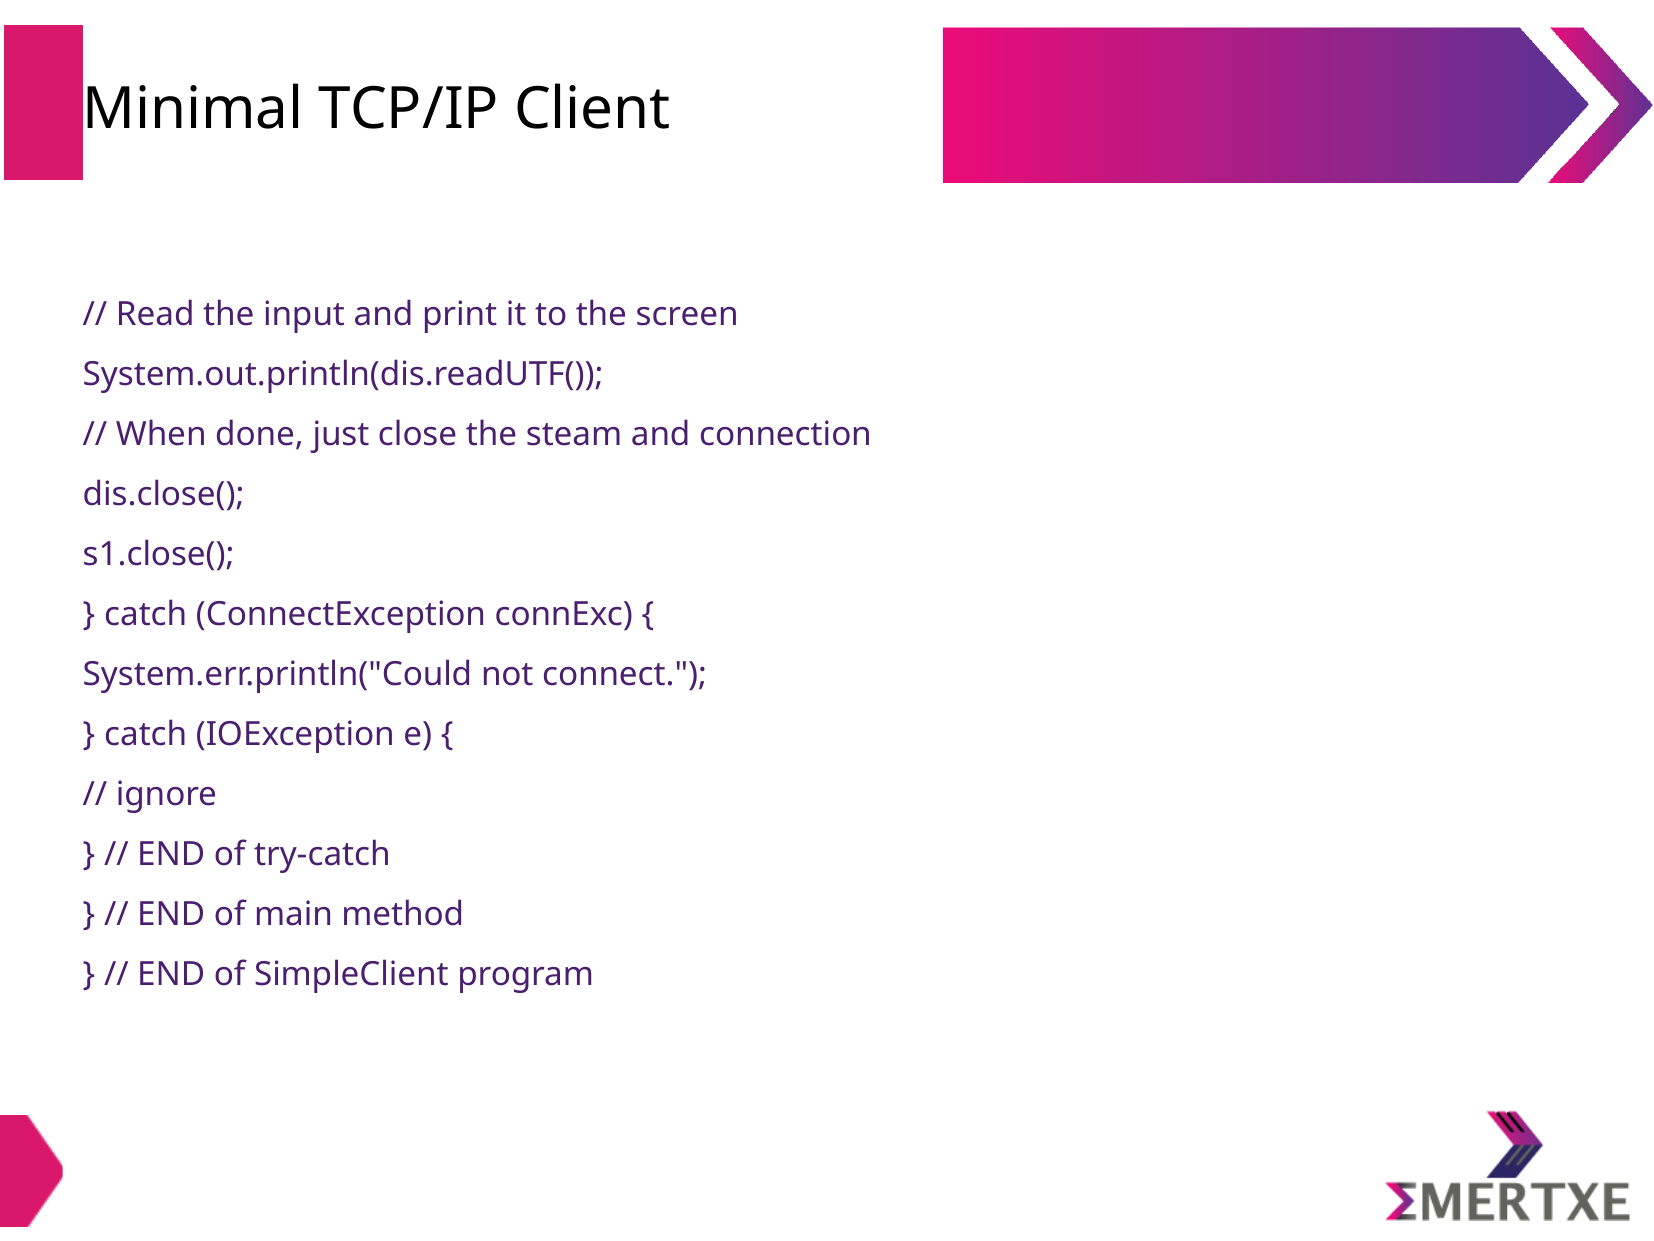

# Minimal TCP/IP Client
// Read the input and print it to the screen
System.out.println(dis.readUTF());
// When done, just close the steam and connection
dis.close();
s1.close();
} catch (ConnectException connExc) {
System.err.println("Could not connect.");
} catch (IOException e) {
// ignore
} // END of try-catch
} // END of main method
} // END of SimpleClient program